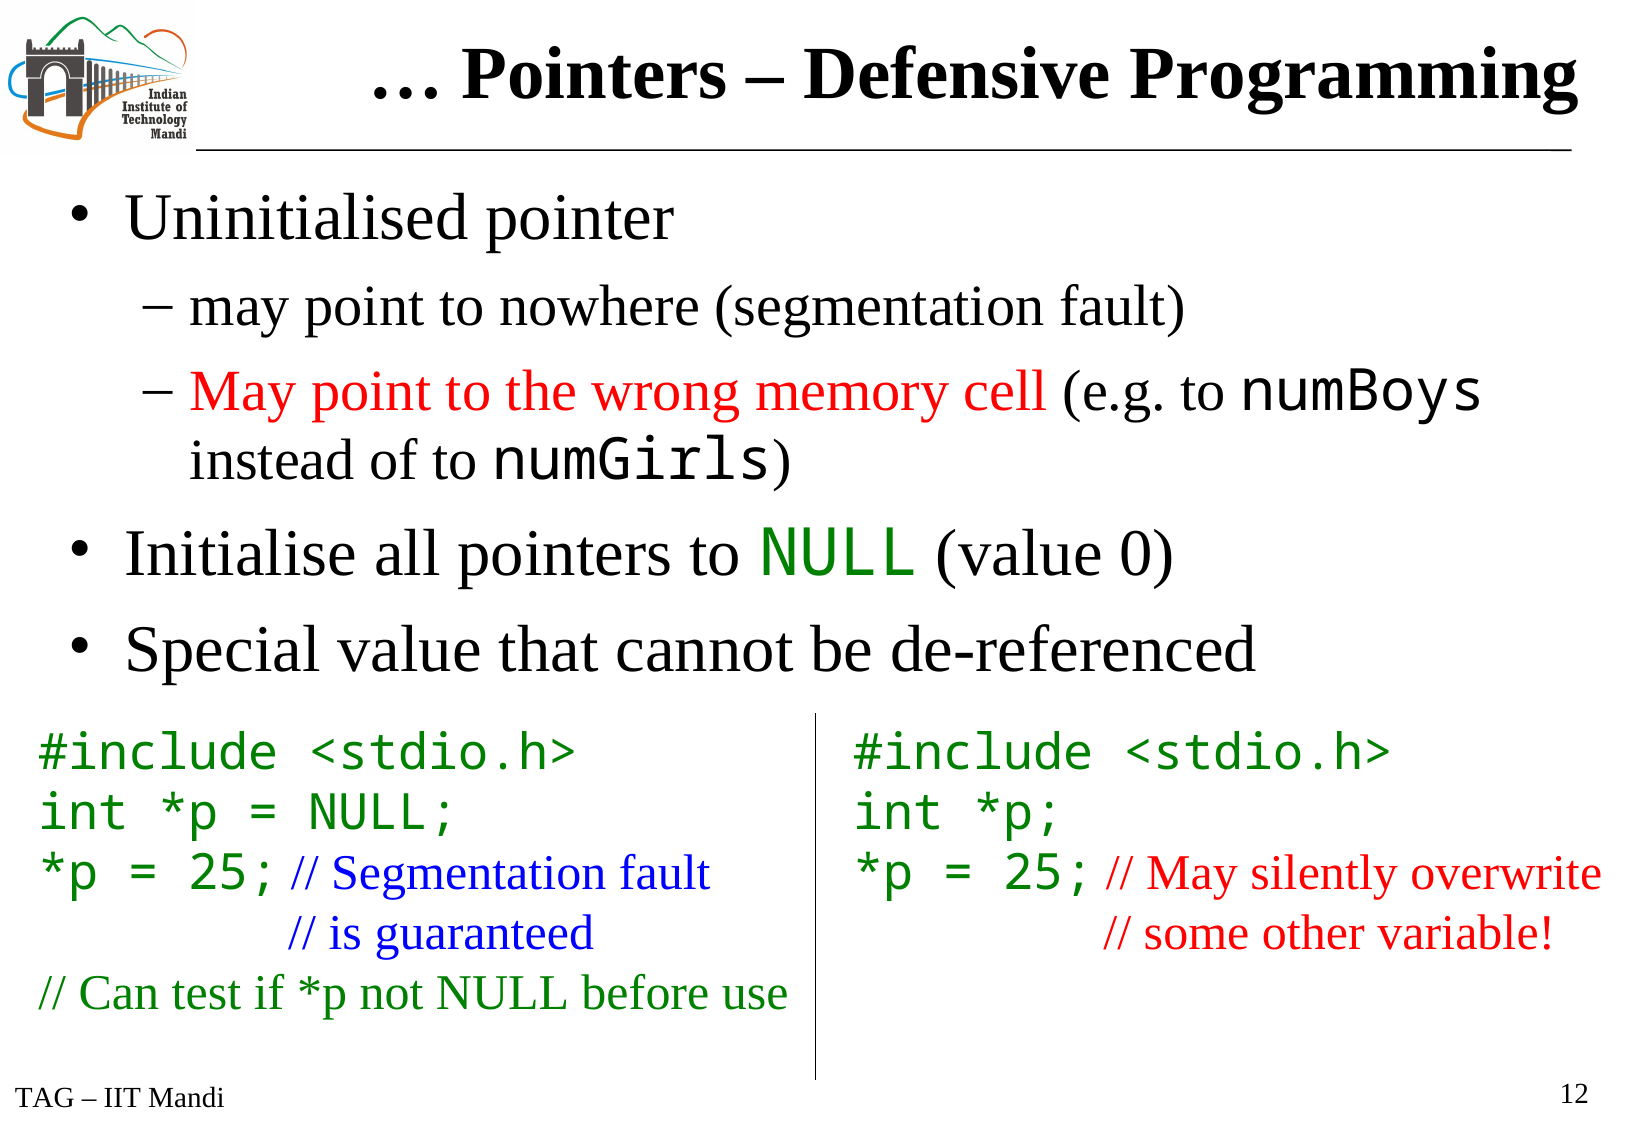

… Pointers – Defensive Programming
# Uninitialised pointer
may point to nowhere (segmentation fault)
May point to the wrong memory cell (e.g. to numBoys instead of to numGirls)
Initialise all pointers to NULL (value 0)
Special value that cannot be de-referenced
#include <stdio.h>
int *p = NULL;
*p = 25; // Segmentation fault
	 // is guaranteed
// Can test if *p not NULL before use
#include <stdio.h>
int *p;
*p = 25; // May silently overwrite
	 // some other variable!